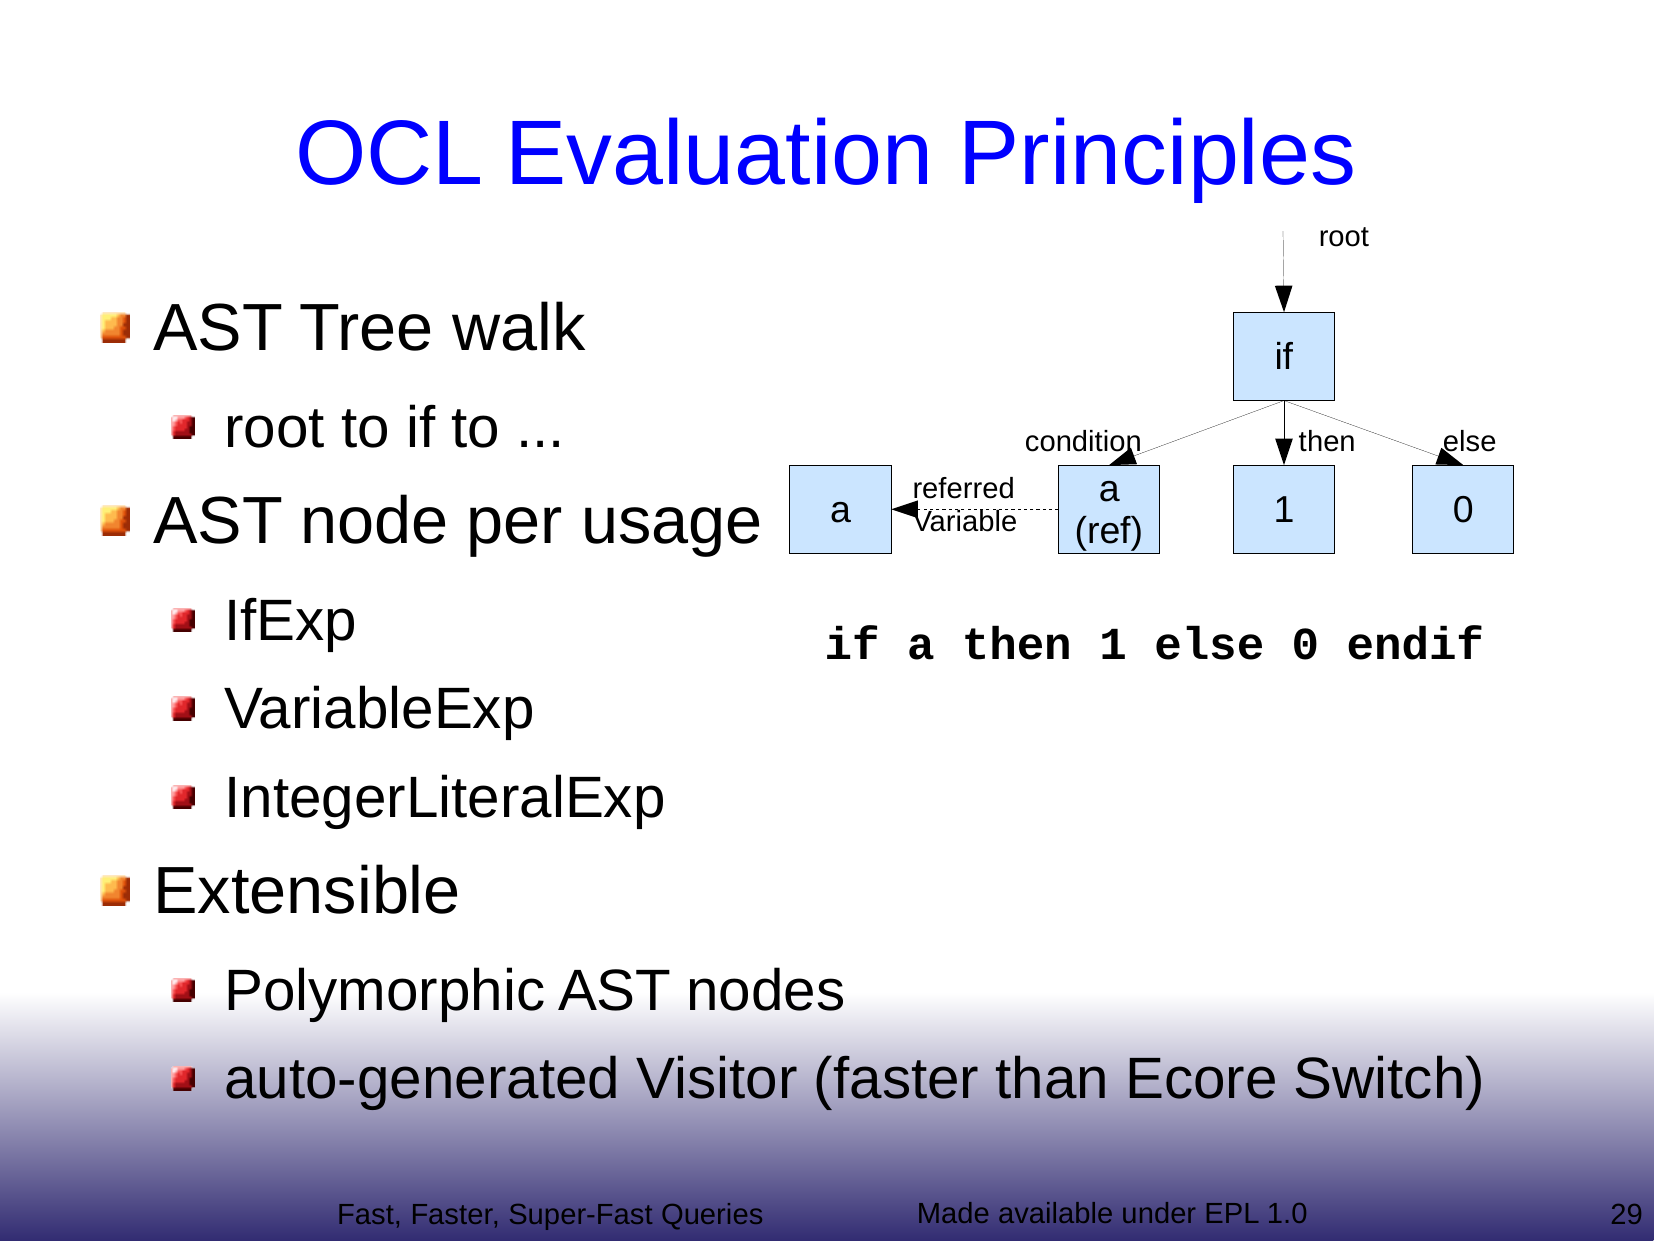

# OCL Evaluation Principles
root
AST Tree walk
root to if to ...
AST node per usage
IfExp
VariableExp
IntegerLiteralExp
Extensible
Polymorphic AST nodes
auto-generated Visitor (faster than Ecore Switch)
if
condition
then
else
a
referred
Variable
a
(ref)
1
0
if a then 1 else 0 endif
Fast, Faster, Super-Fast Queries
29